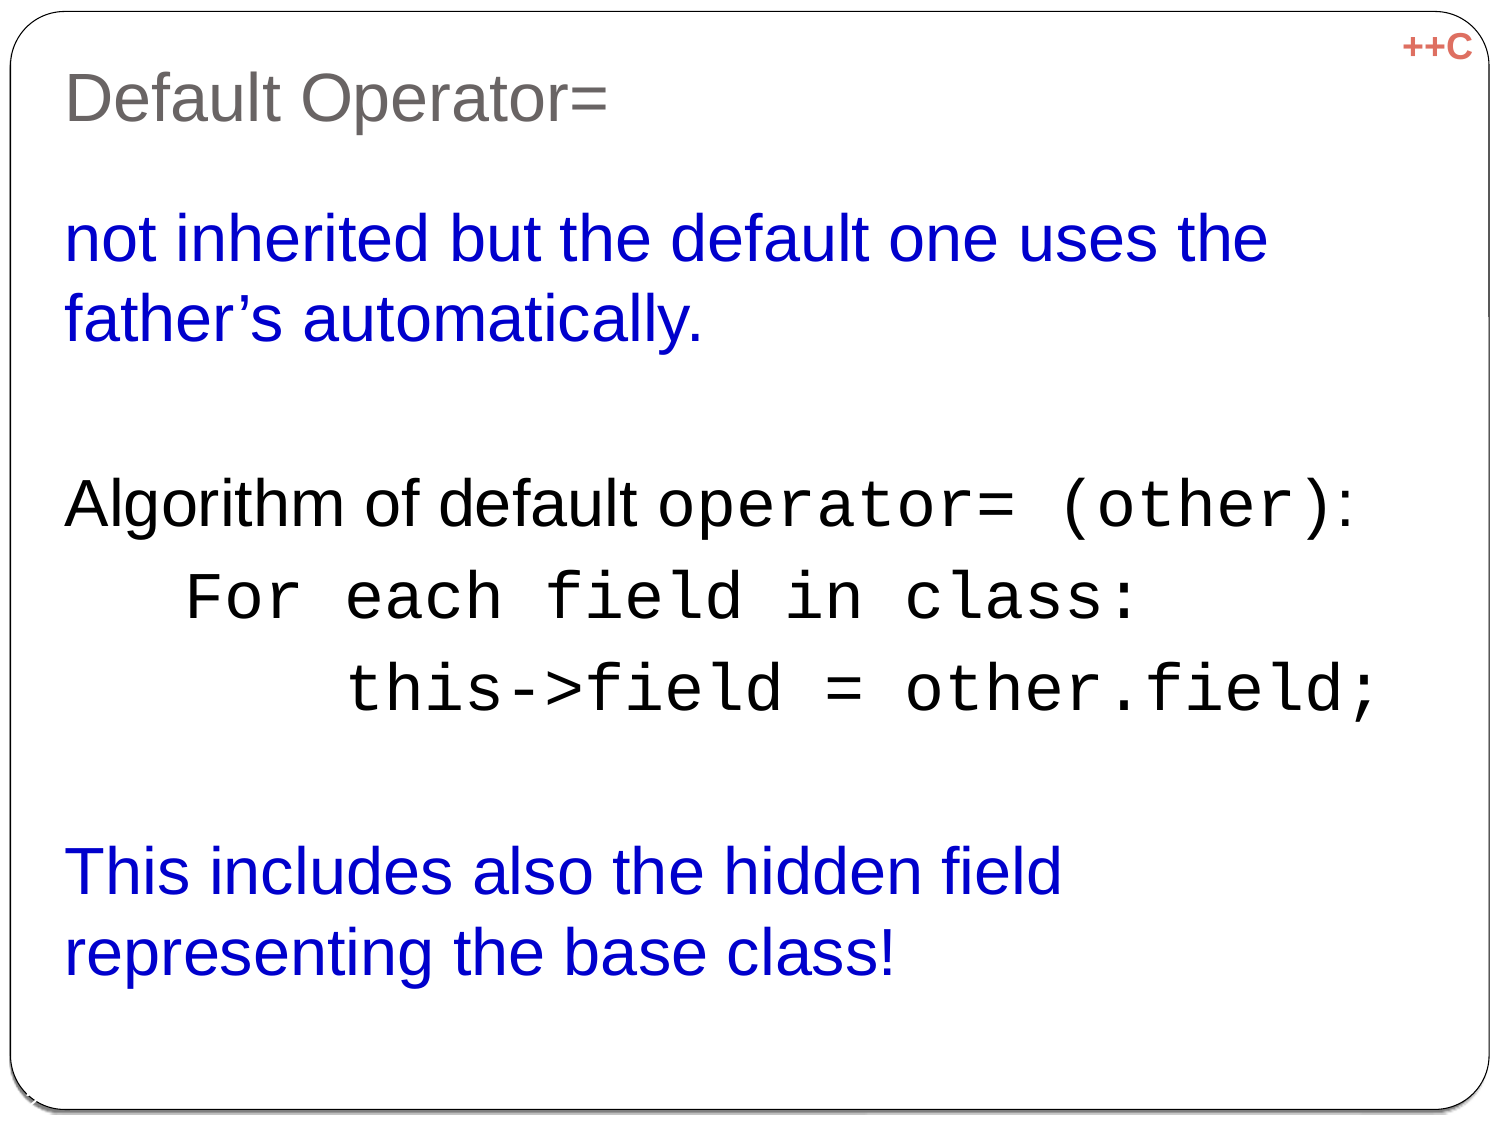

# Default Operator=
not inherited but the default one uses the father’s automatically.
Algorithm of default operator= (other):
 For each field in class:
 this->field = other.field;
This includes also the hidden field representing the base class!